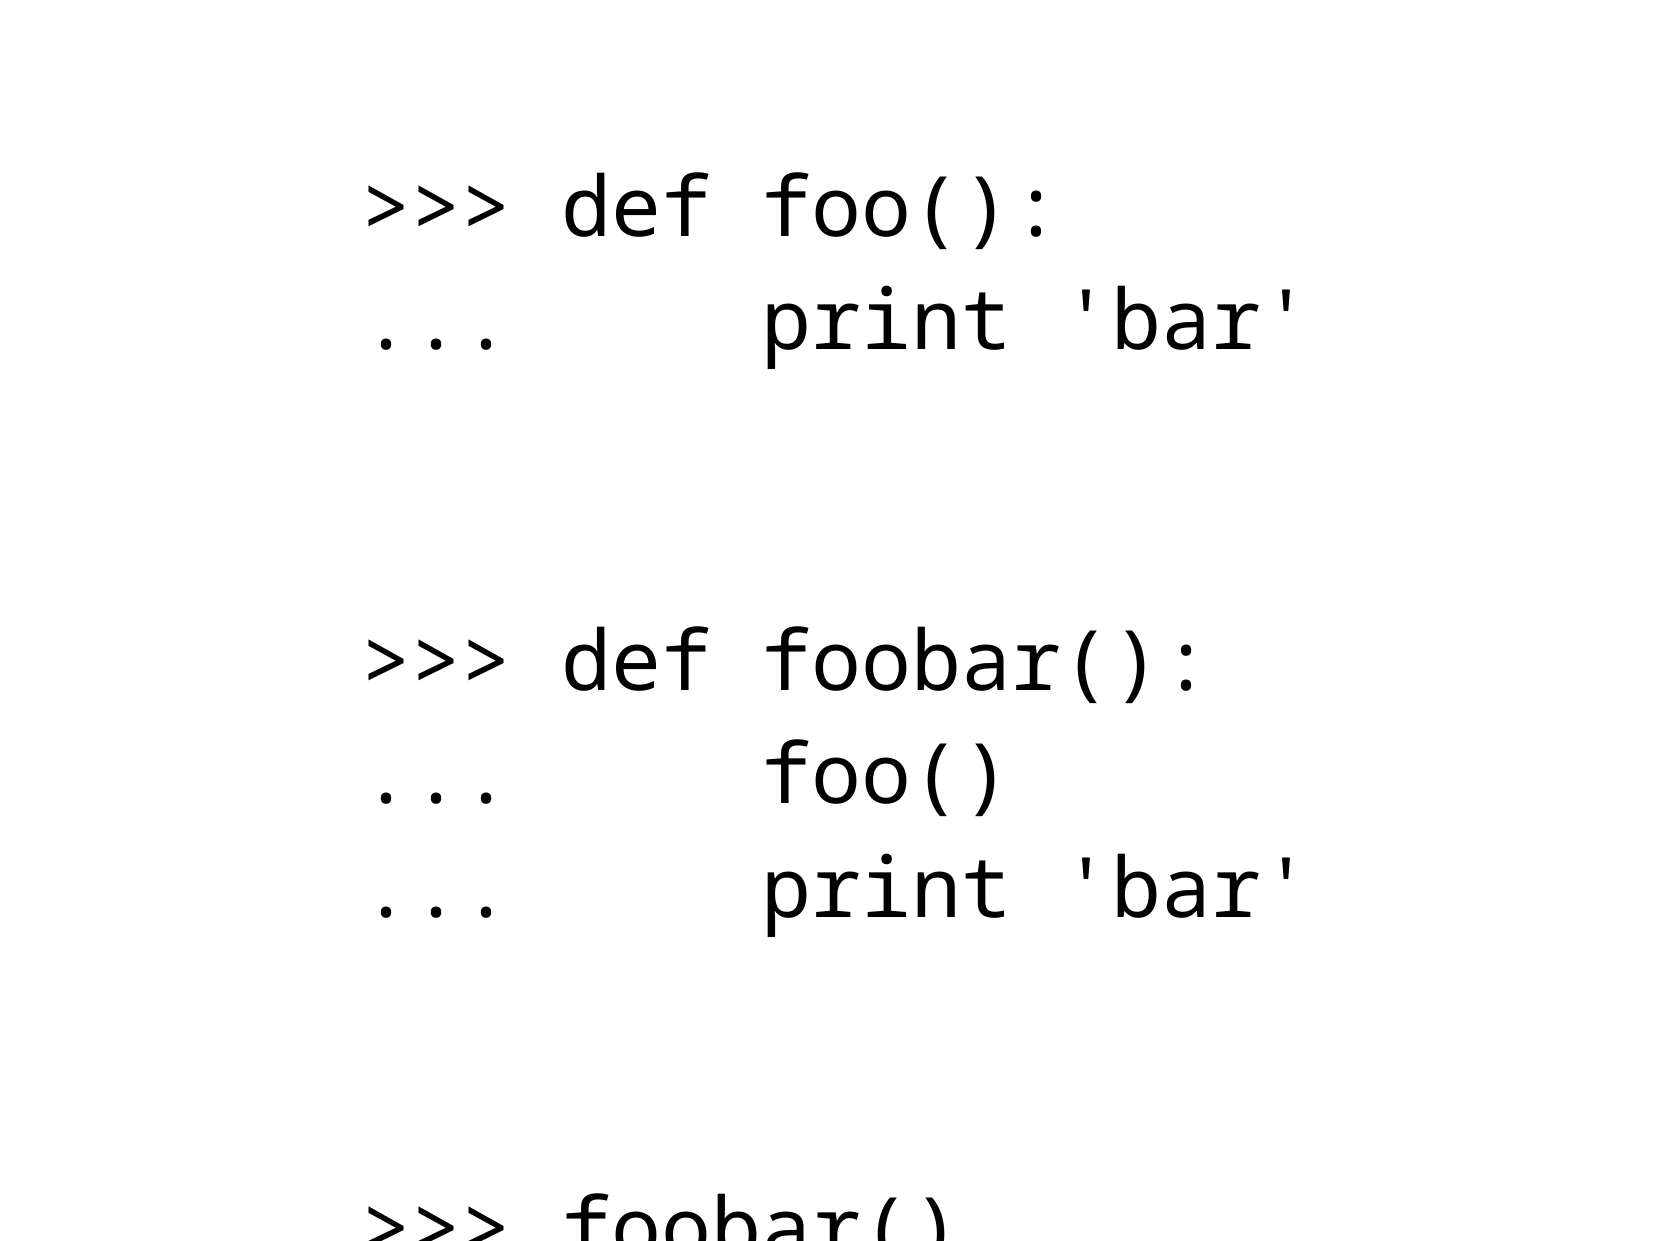

>>> def foo():
... print 'bar'
>>> def foobar():
... foo()
... print 'bar'
>>> foobar()